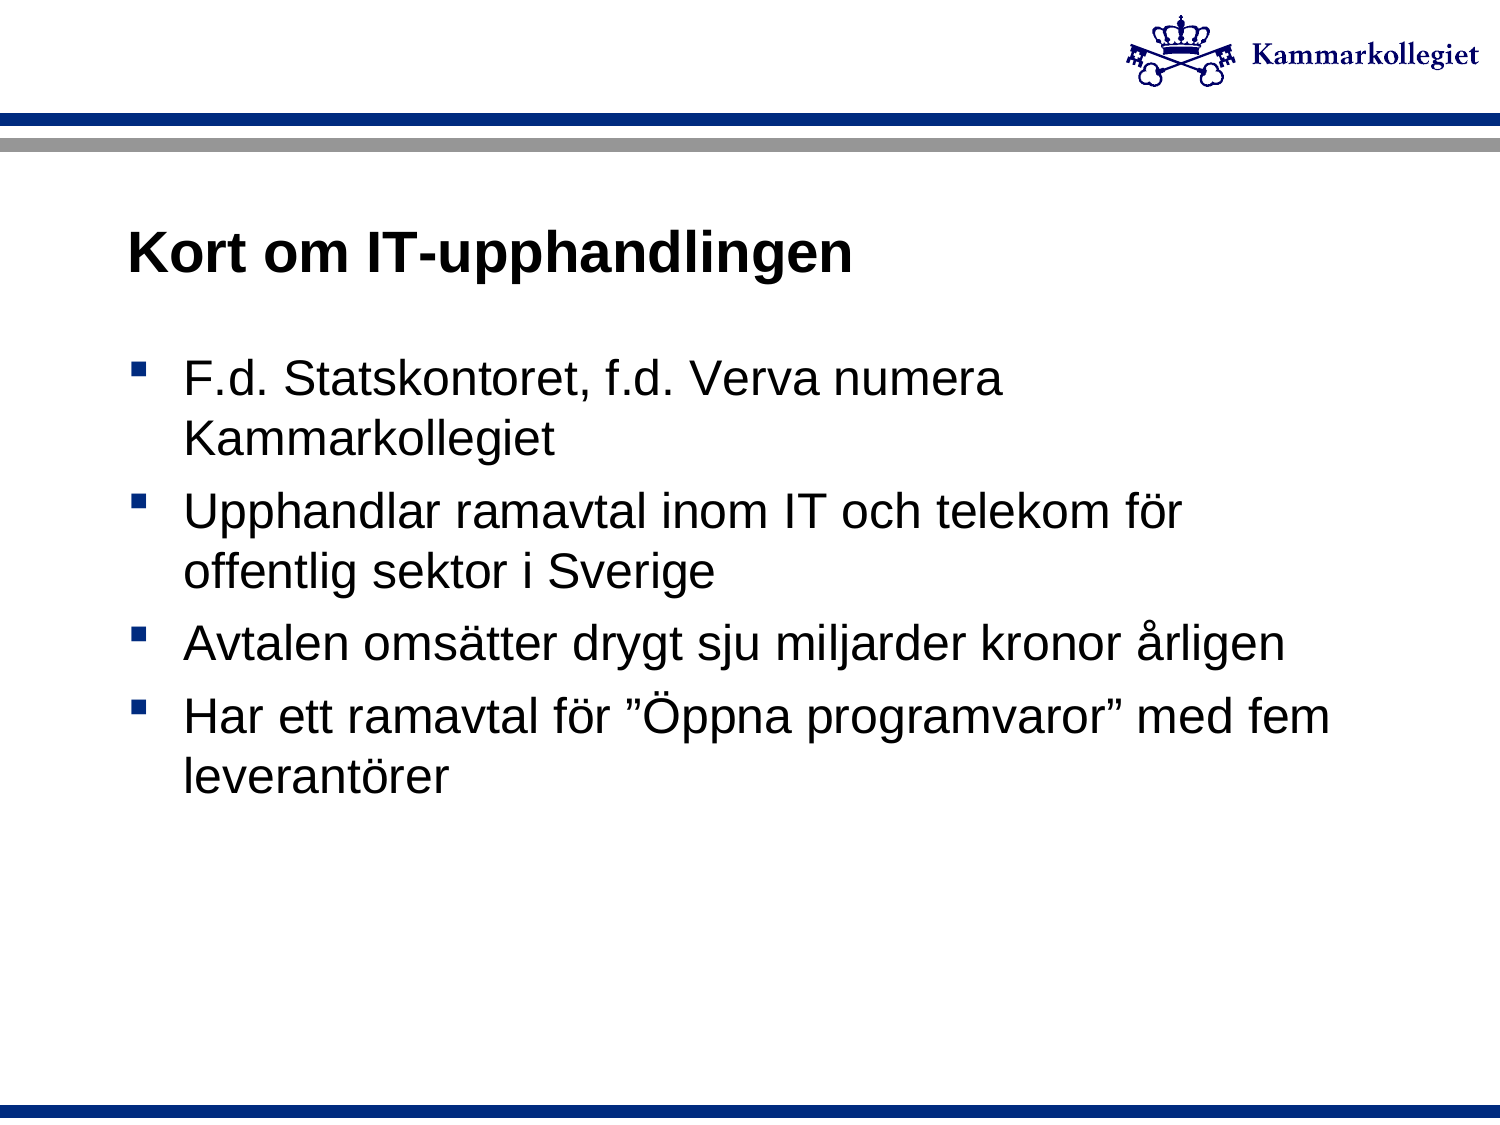

# Kort om IT-upphandlingen
F.d. Statskontoret, f.d. Verva numera Kammarkollegiet
Upphandlar ramavtal inom IT och telekom för offentlig sektor i Sverige
Avtalen omsätter drygt sju miljarder kronor årligen
Har ett ramavtal för ”Öppna programvaror” med fem leverantörer